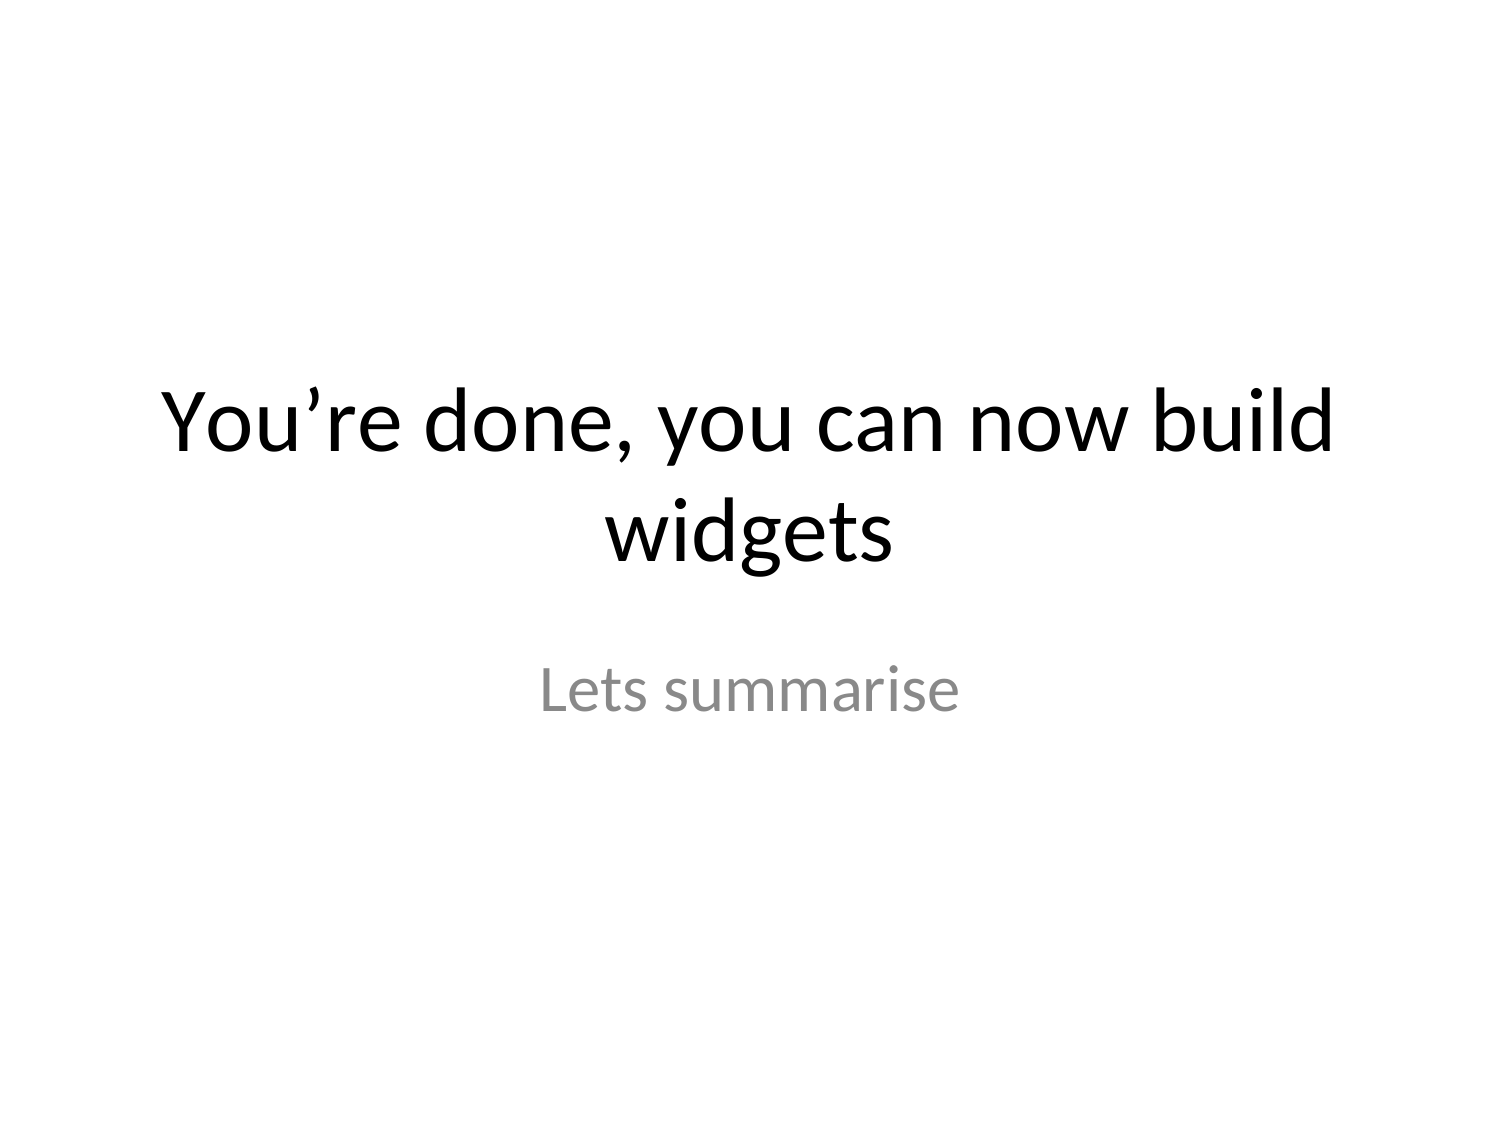

# You’re done, you can now build widgets
Lets summarise